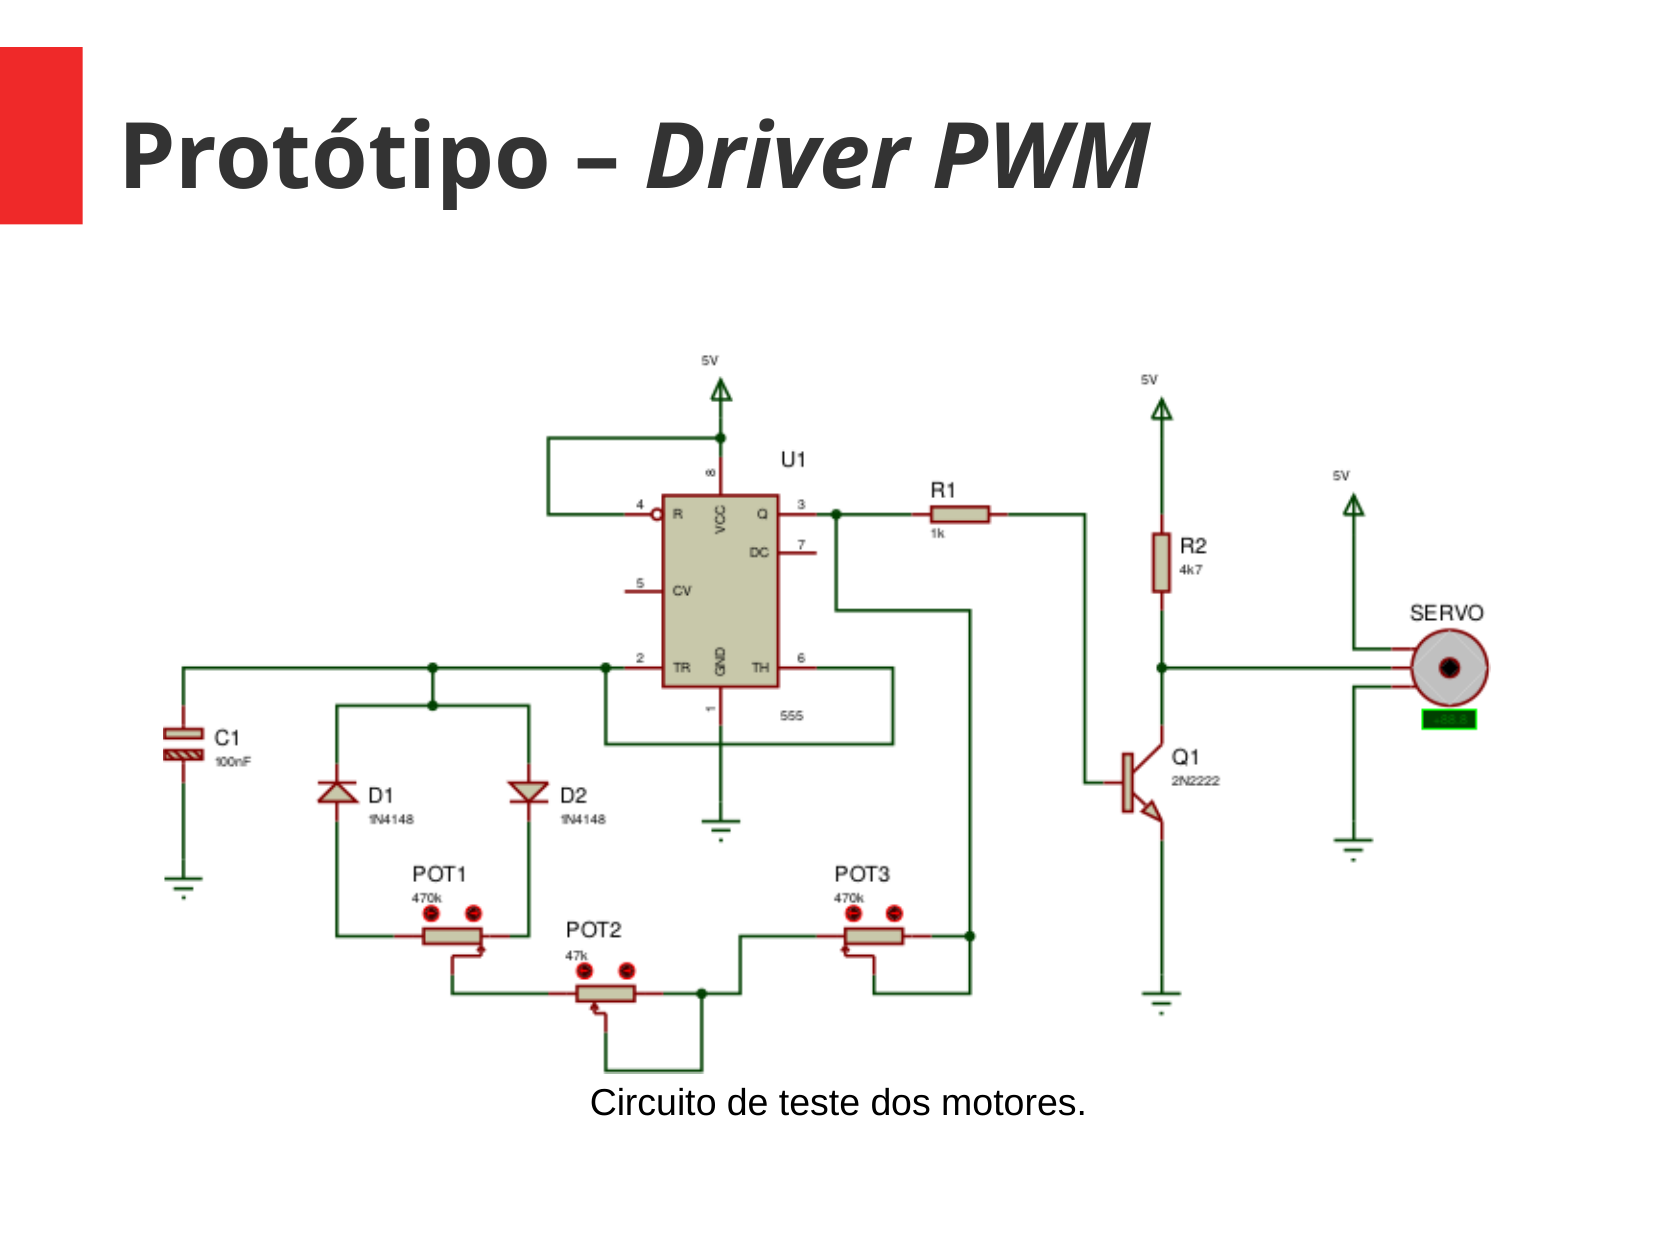

# Protótipo – Driver PWM
Circuito de teste dos motores.